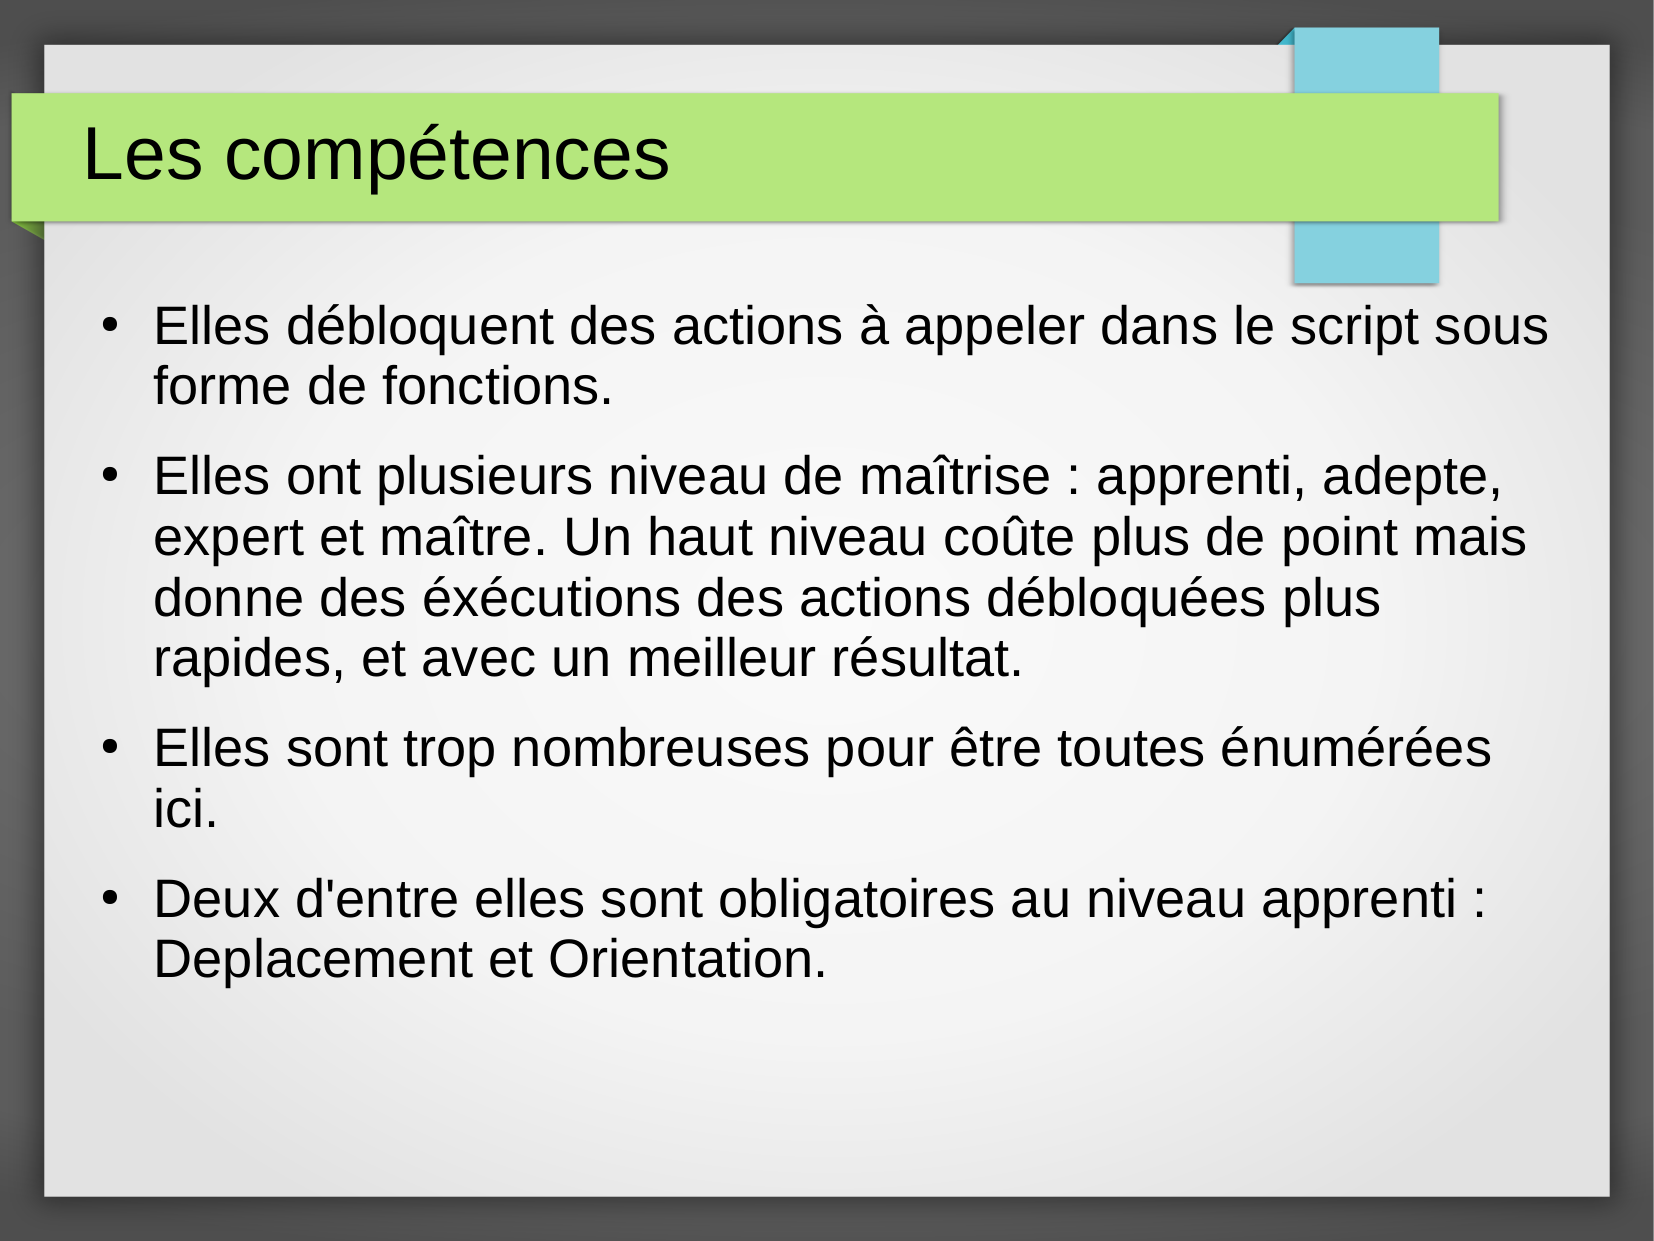

# Les compétences
Elles débloquent des actions à appeler dans le script sous forme de fonctions.
Elles ont plusieurs niveau de maîtrise : apprenti, adepte, expert et maître. Un haut niveau coûte plus de point mais donne des éxécutions des actions débloquées plus rapides, et avec un meilleur résultat.
Elles sont trop nombreuses pour être toutes énumérées ici.
Deux d'entre elles sont obligatoires au niveau apprenti : Deplacement et Orientation.